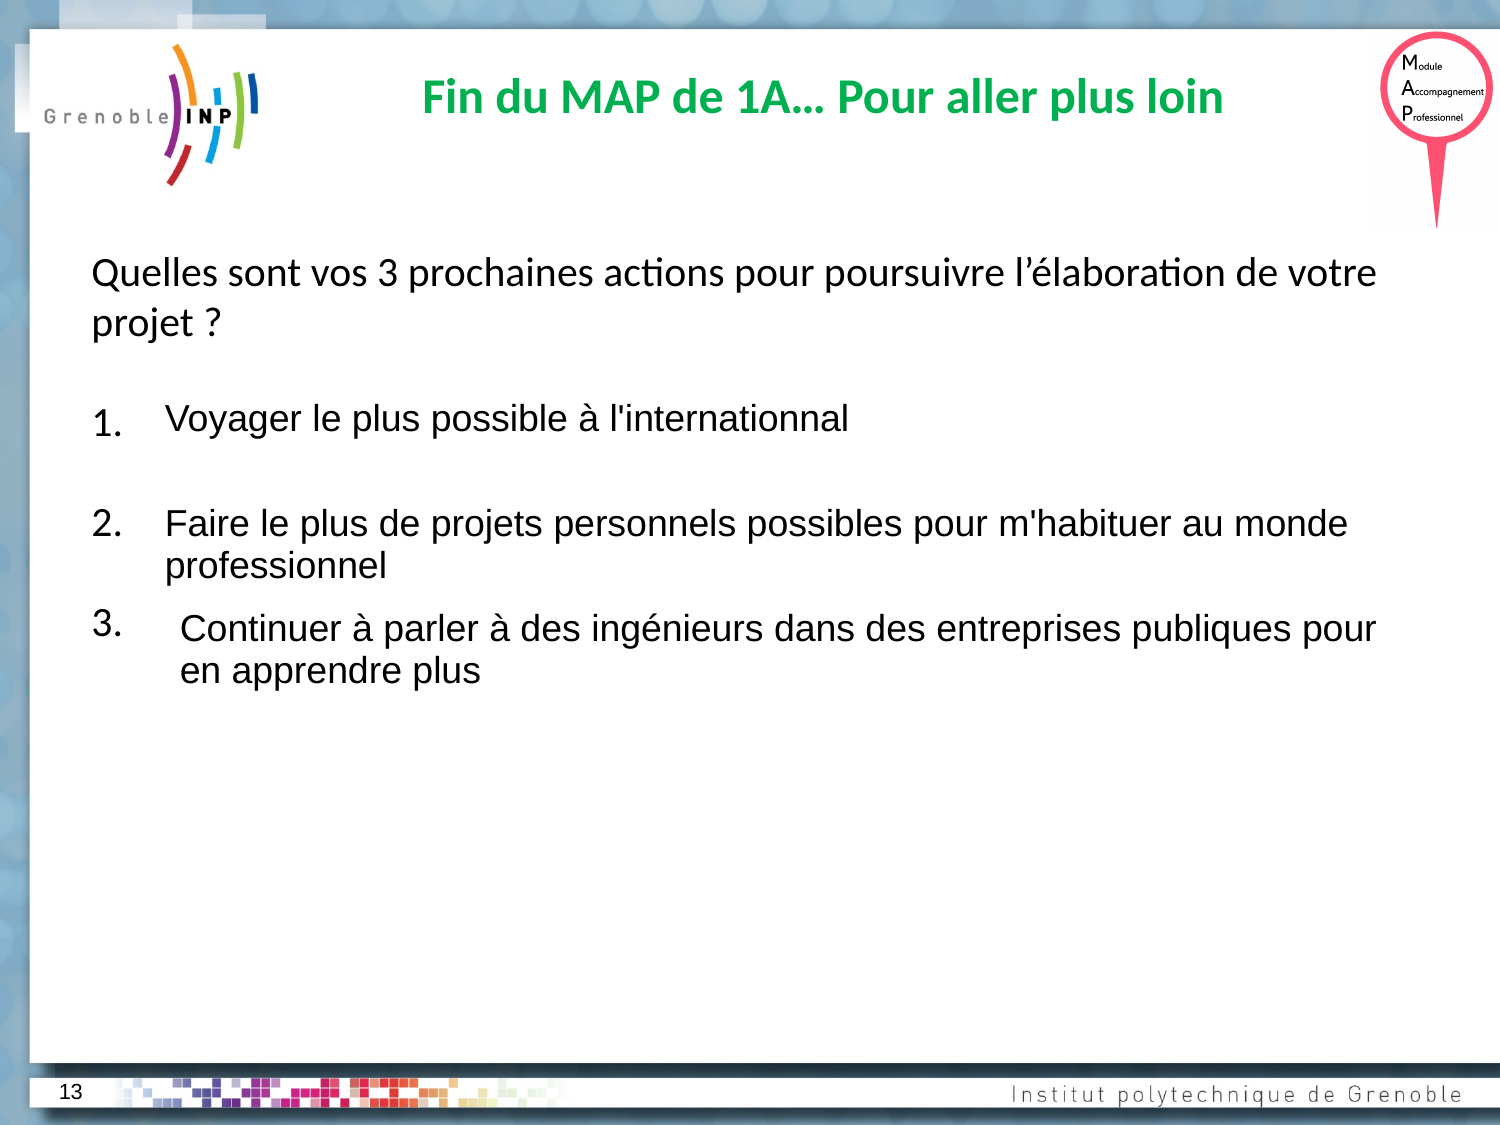

Fin du MAP de 1A… Pour aller plus loin
Quelles sont vos 3 prochaines actions pour poursuivre l’élaboration de votre projet ?
1.
2.
3.
Voyager le plus possible à l'internationnal
Faire le plus de projets personnels possibles pour m'habituer au monde
professionnel
Continuer à parler à des ingénieurs dans des entreprises publiques pour
en apprendre plus